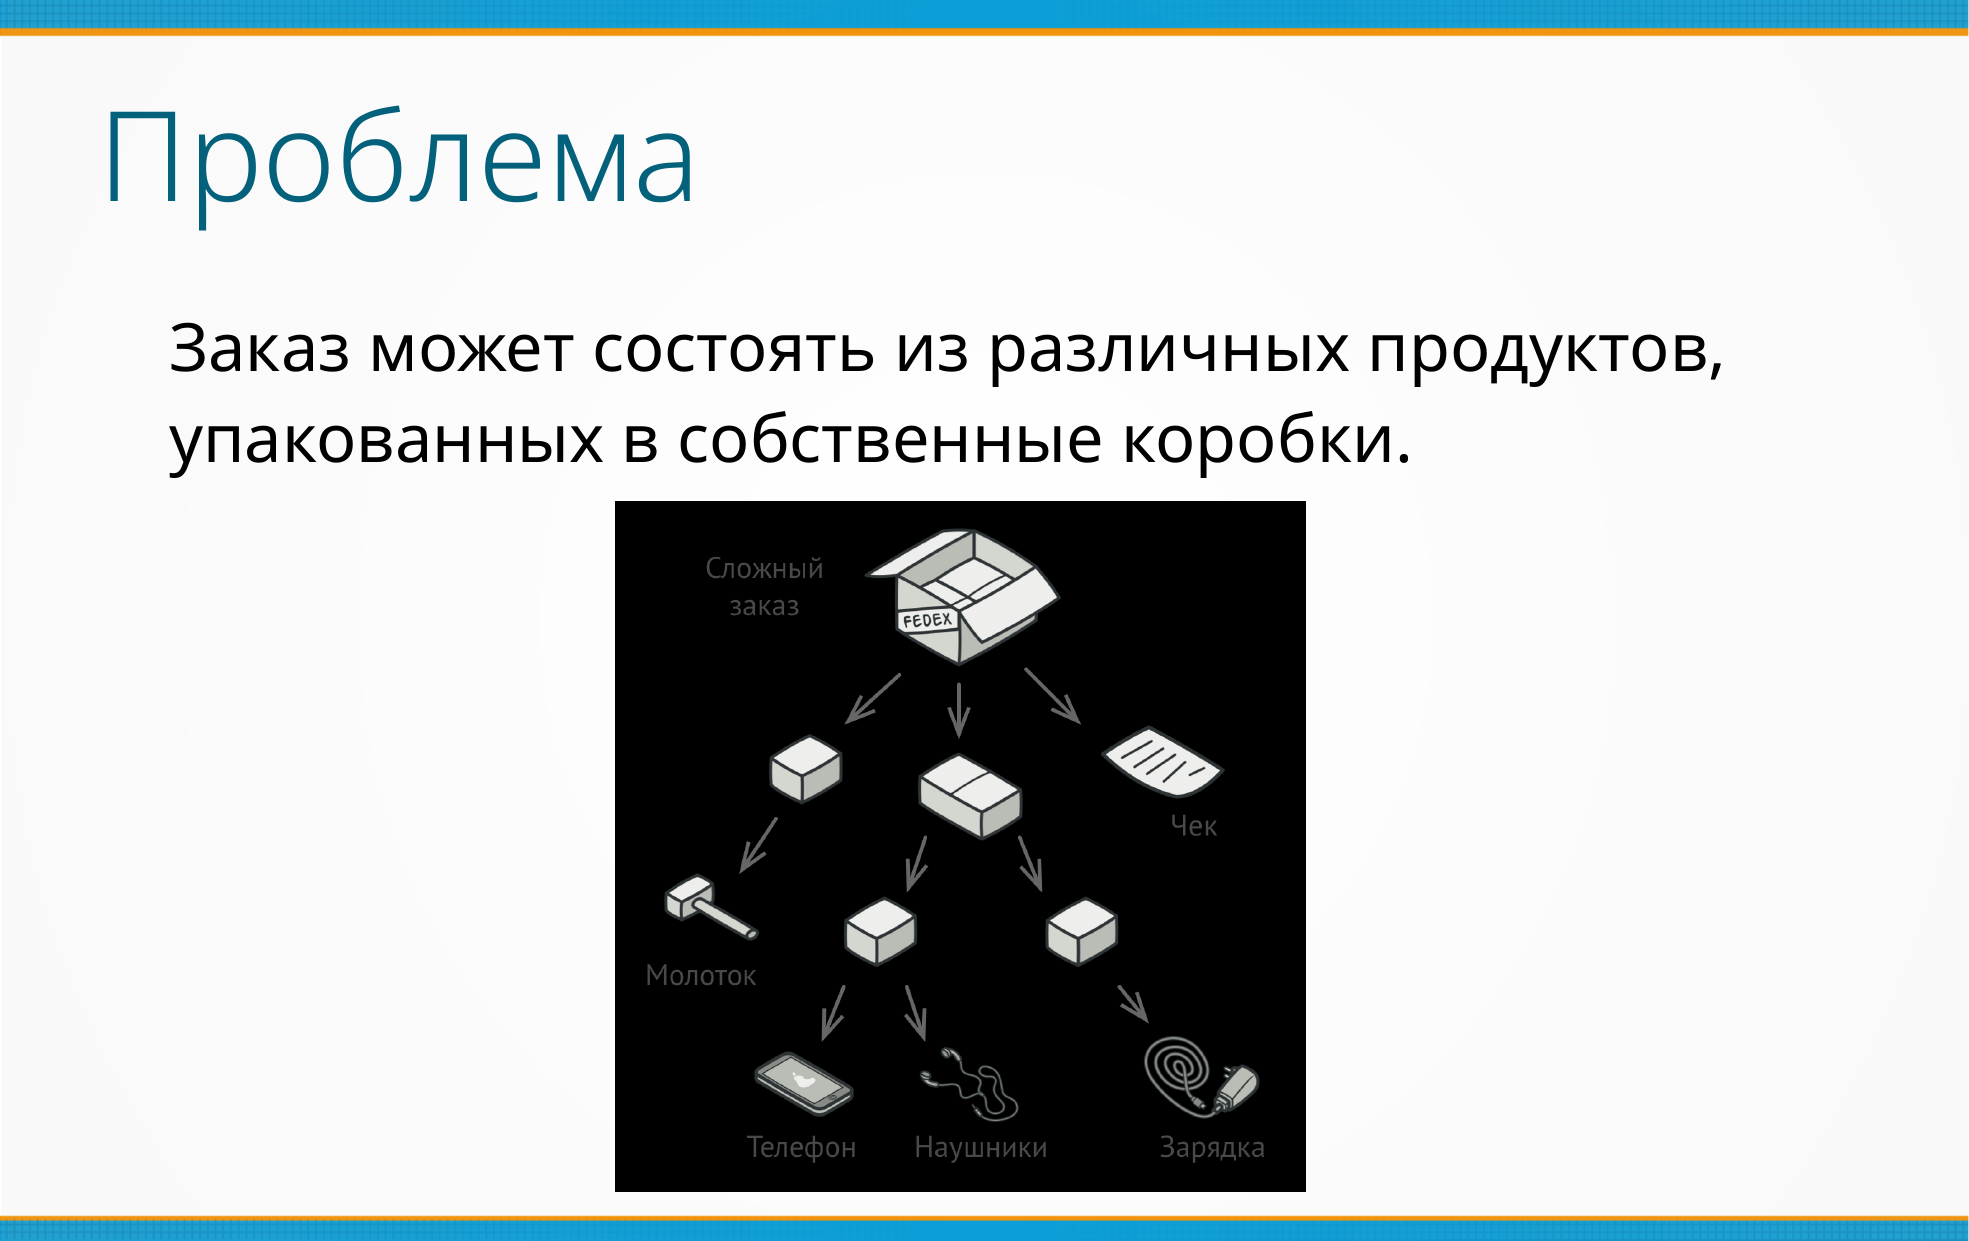

# Проблема
Заказ может состоять из различных продуктов, упакованных в собственные коробки.